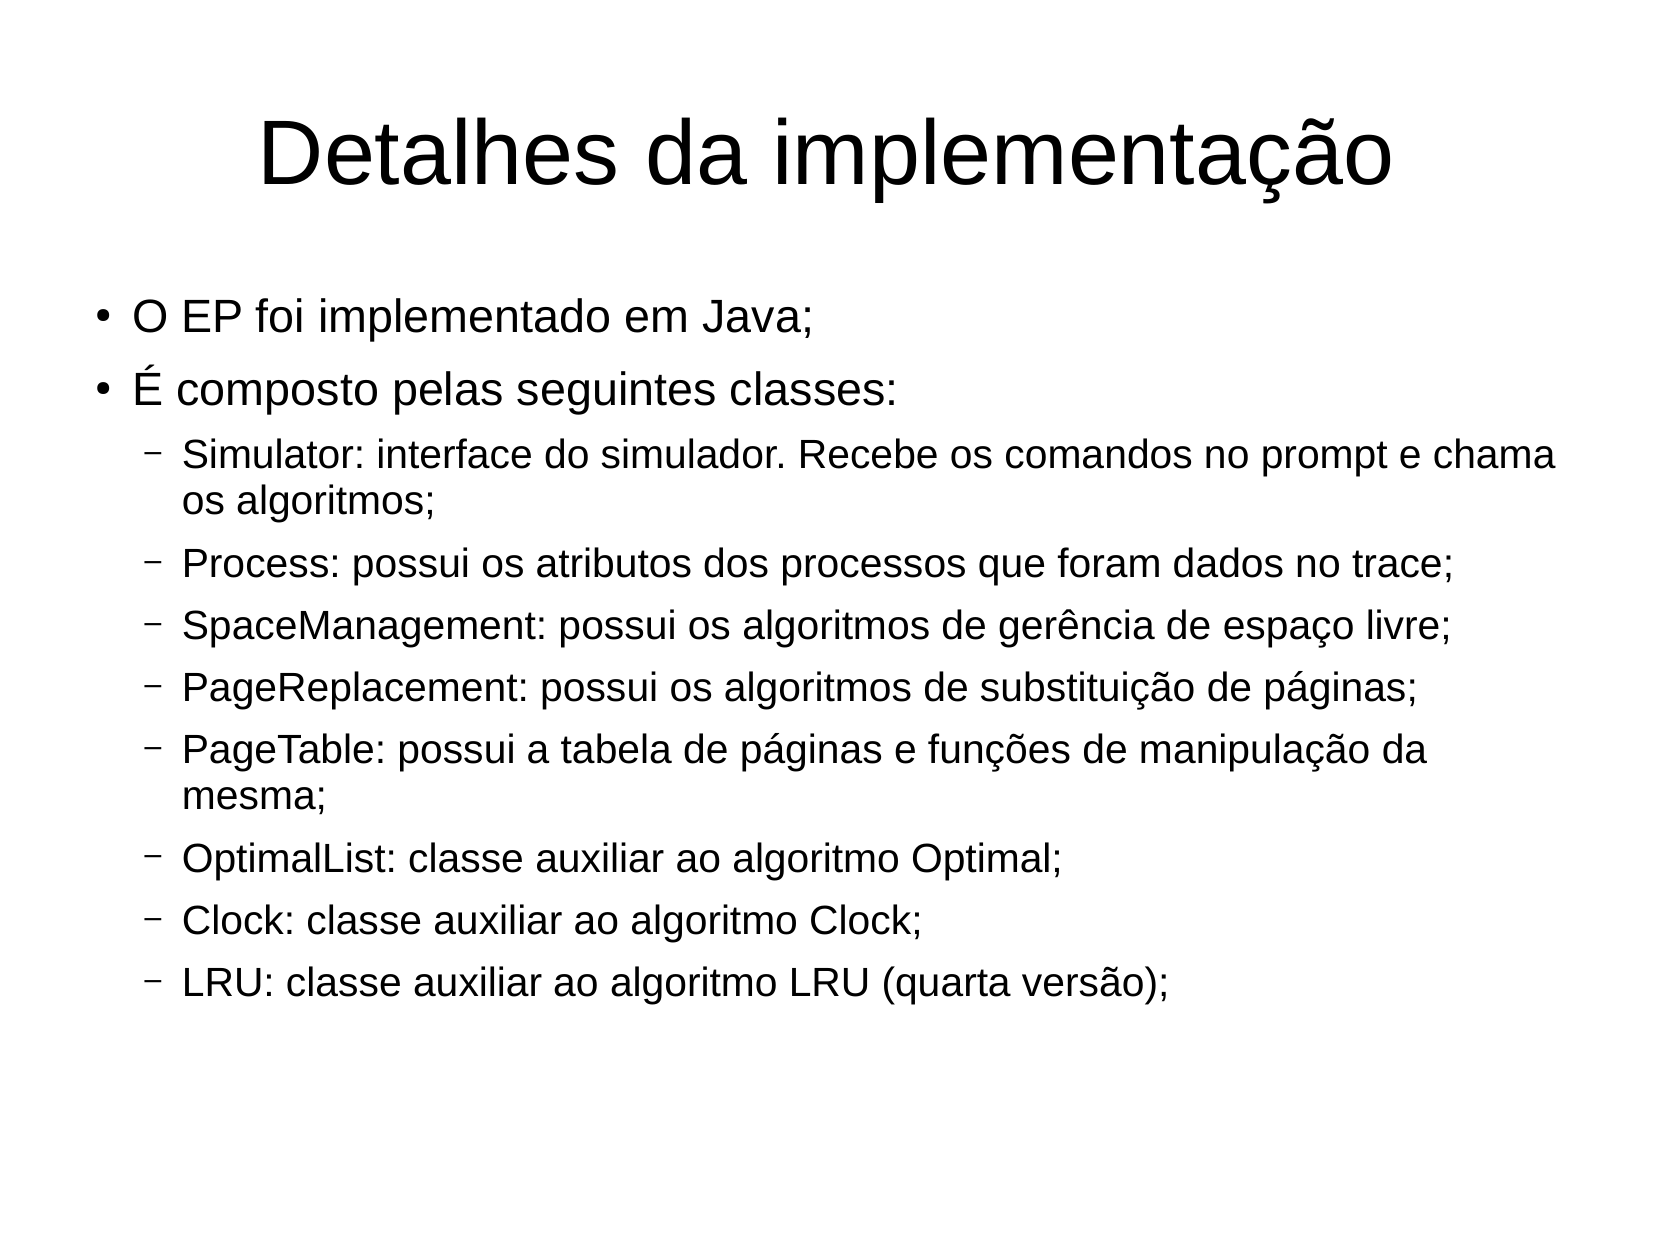

# Detalhes da implementação
O EP foi implementado em Java;
É composto pelas seguintes classes:
Simulator: interface do simulador. Recebe os comandos no prompt e chama os algoritmos;
Process: possui os atributos dos processos que foram dados no trace;
SpaceManagement: possui os algoritmos de gerência de espaço livre;
PageReplacement: possui os algoritmos de substituição de páginas;
PageTable: possui a tabela de páginas e funções de manipulação da mesma;
OptimalList: classe auxiliar ao algoritmo Optimal;
Clock: classe auxiliar ao algoritmo Clock;
LRU: classe auxiliar ao algoritmo LRU (quarta versão);